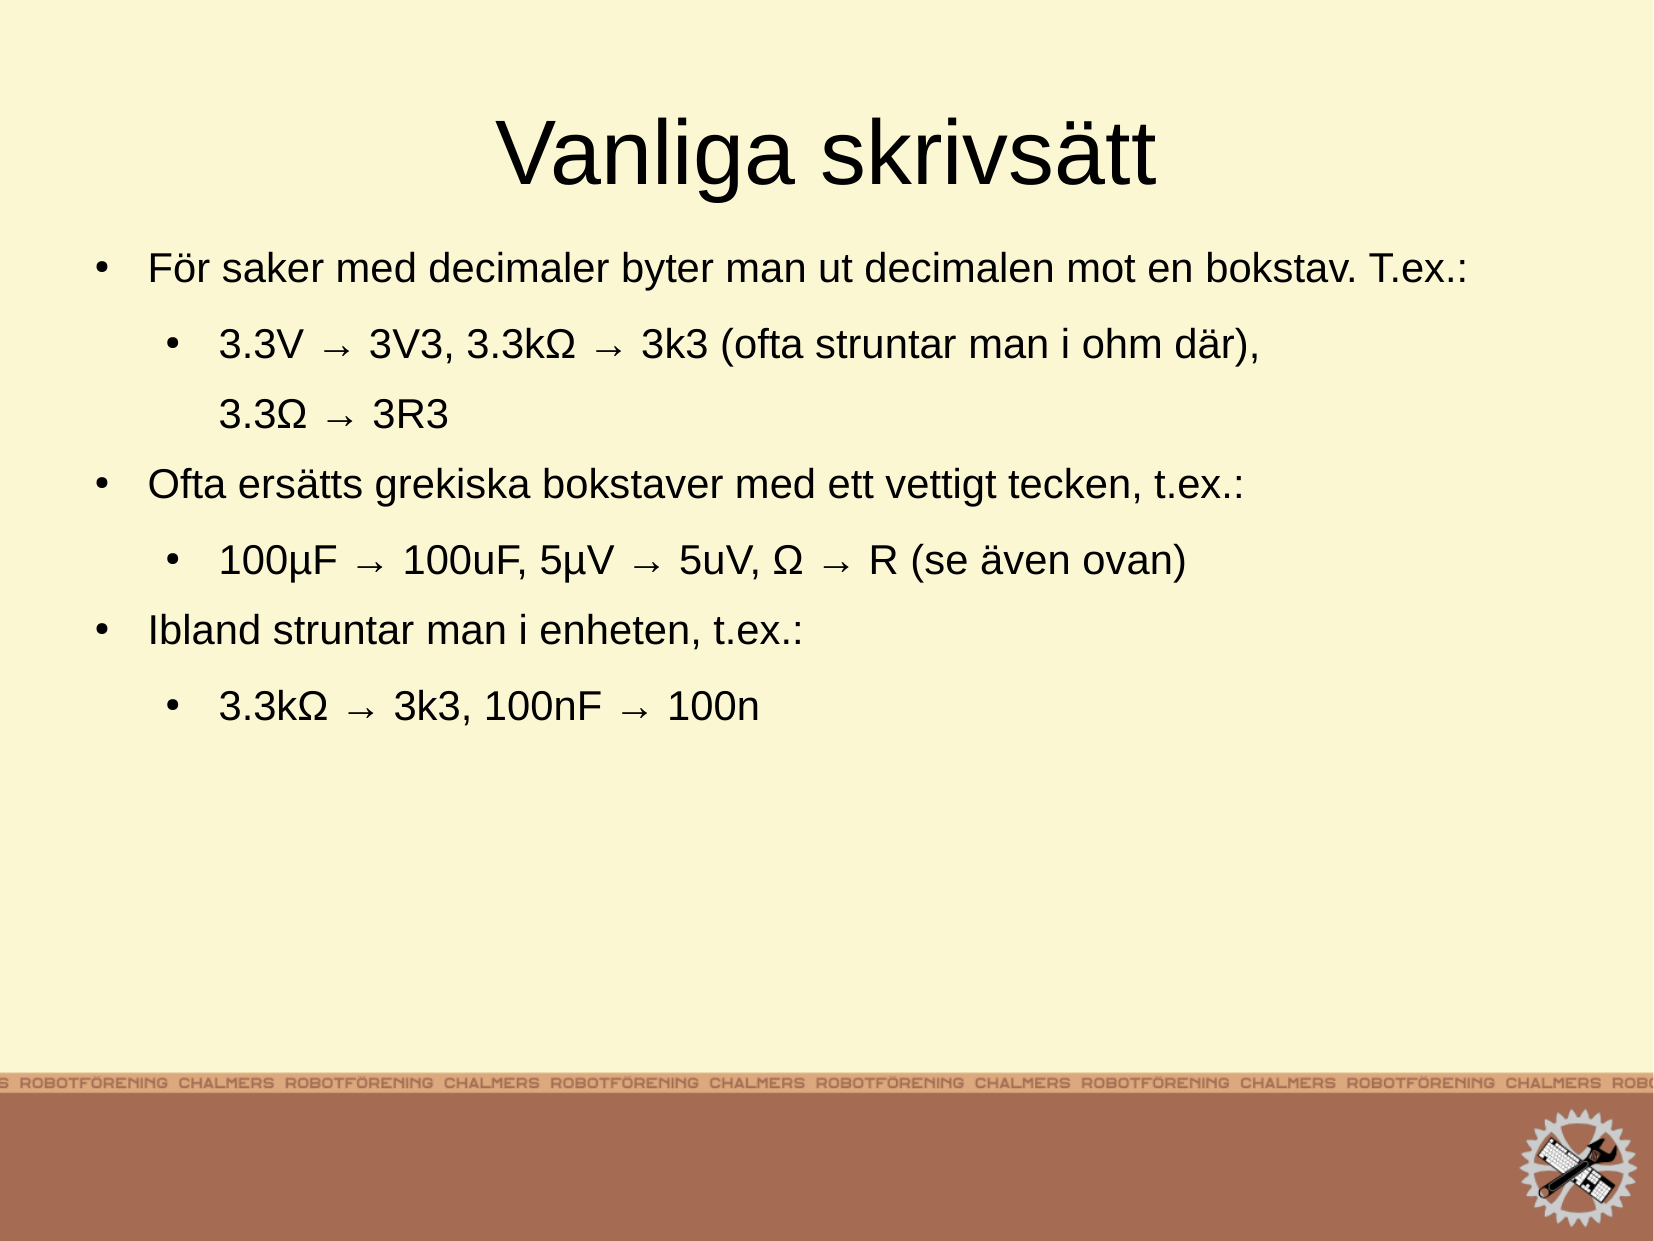

# Vanliga skrivsätt
För saker med decimaler byter man ut decimalen mot en bokstav. T.ex.:
3.3V → 3V3, 3.3kΩ → 3k3 (ofta struntar man i ohm där),
3.3Ω → 3R3
Ofta ersätts grekiska bokstaver med ett vettigt tecken, t.ex.:
100µF → 100uF, 5µV → 5uV, Ω → R (se även ovan)
Ibland struntar man i enheten, t.ex.:
3.3kΩ → 3k3, 100nF → 100n